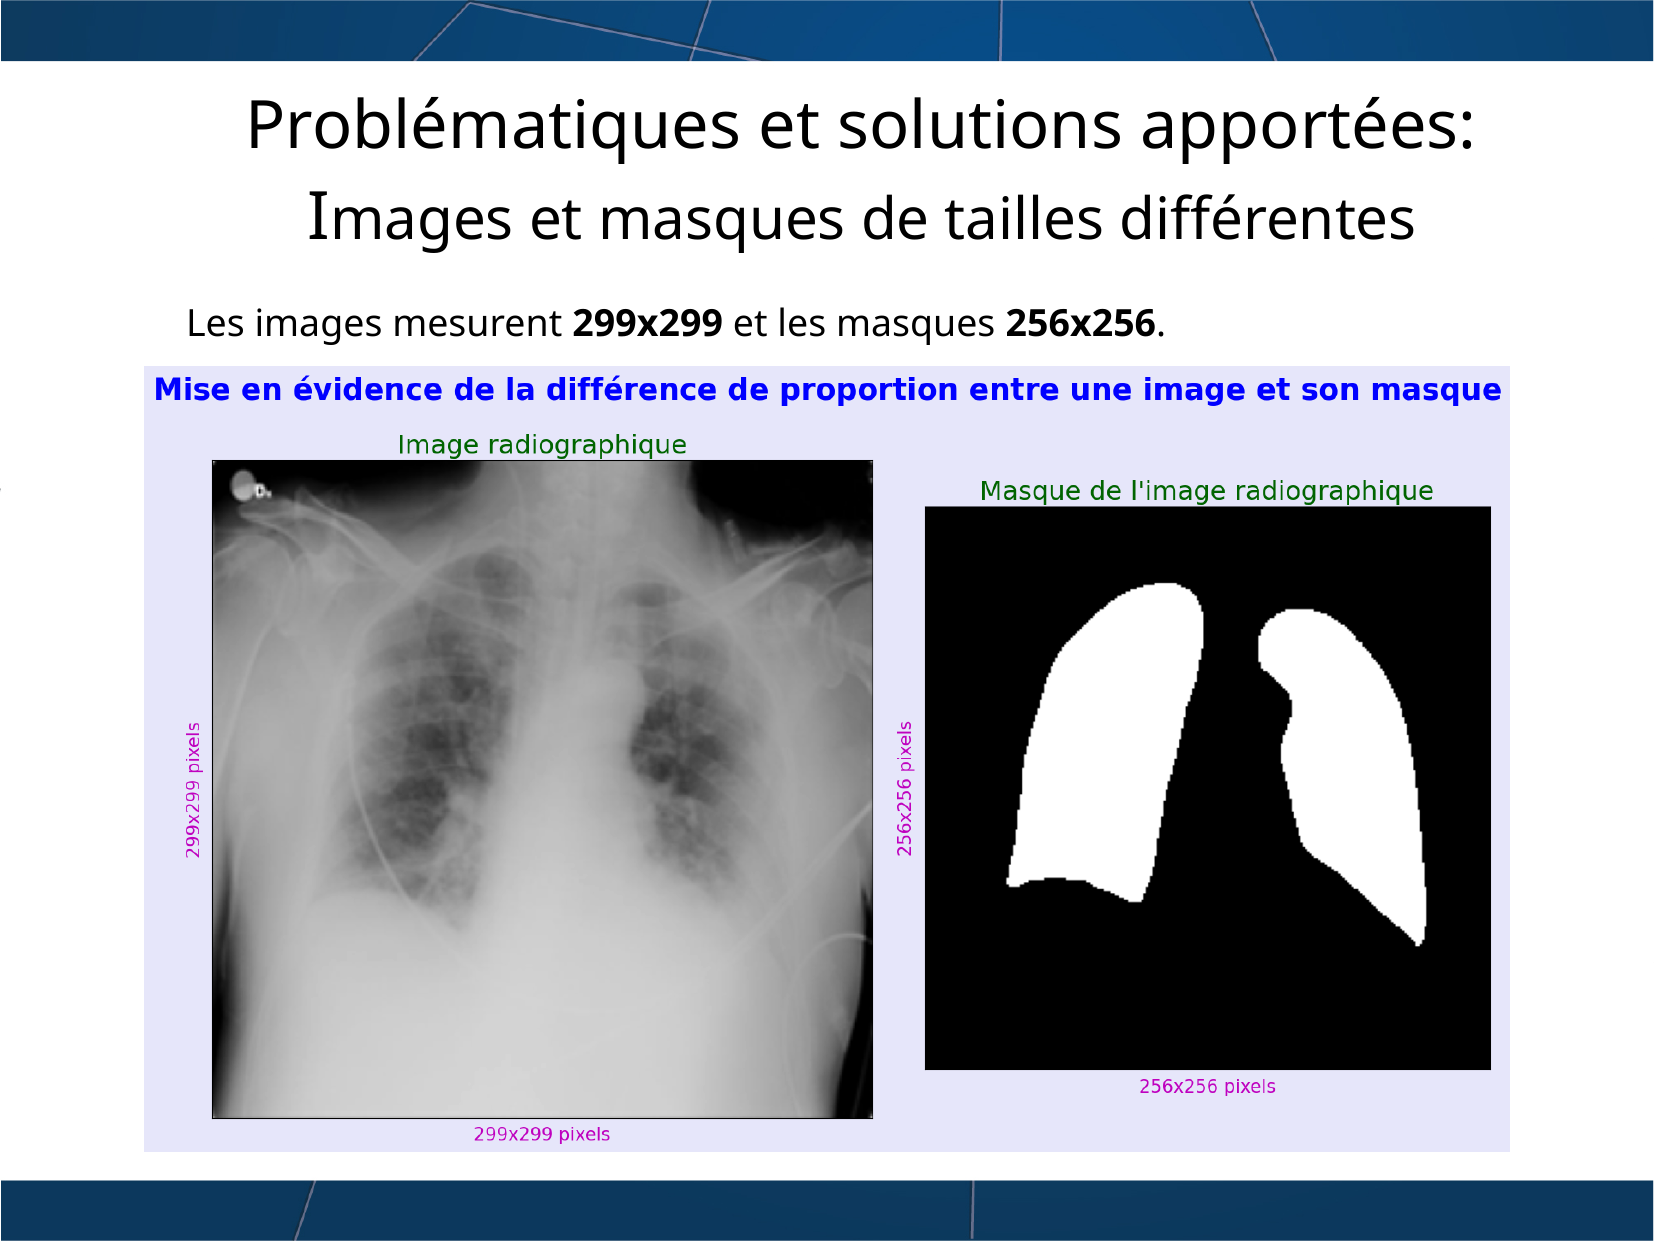

# Problématiques et solutions apportées: Images et masques de tailles différentes
Les images mesurent 299x299 et les masques 256x256.